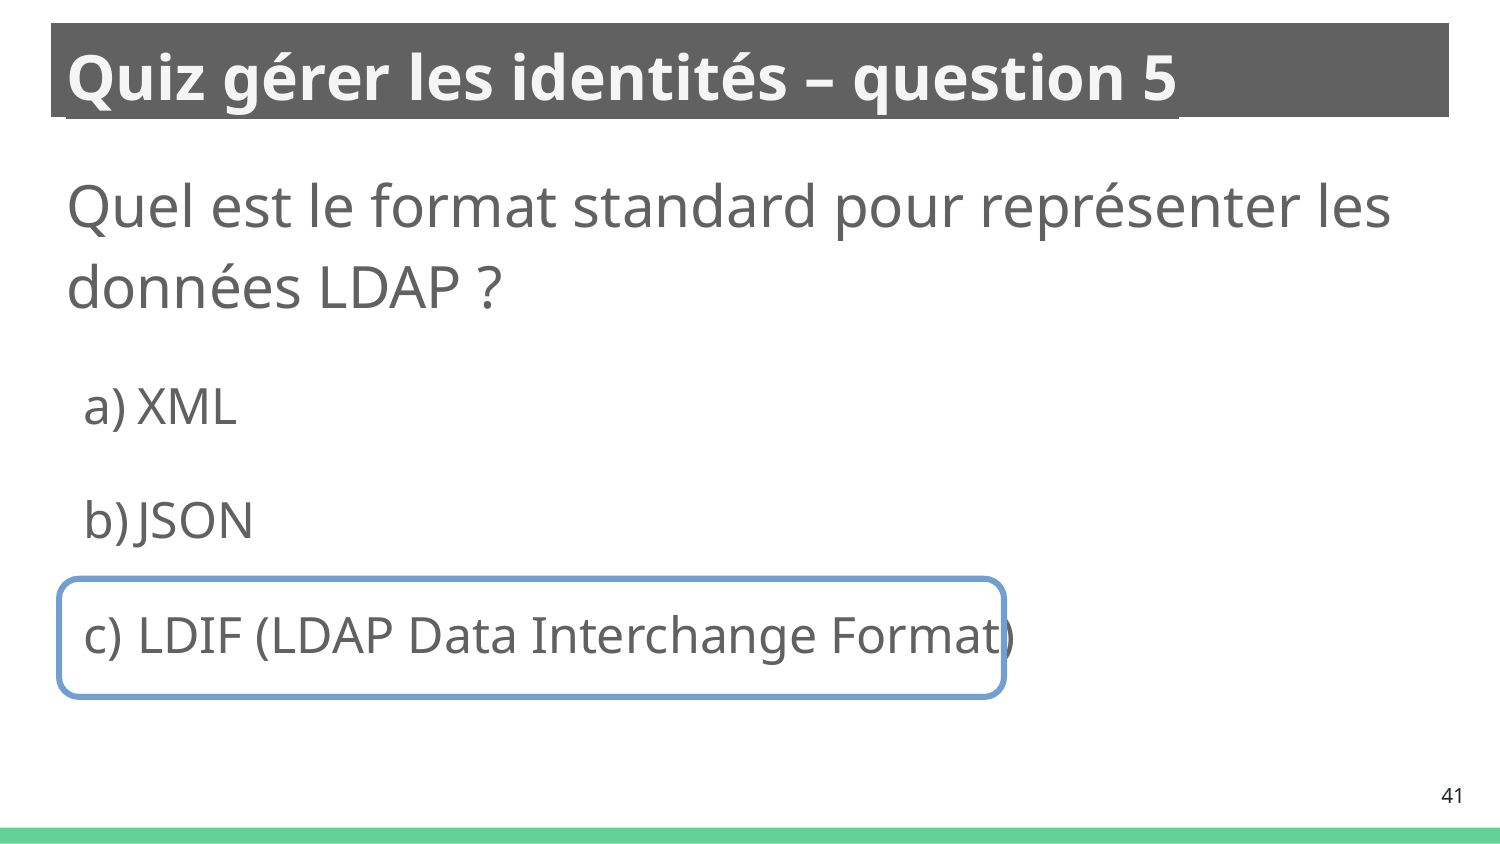

# Quiz gérer les identités – question 5
Quel est le format standard pour représenter les données LDAP ?
XML
JSON
LDIF (LDAP Data Interchange Format)